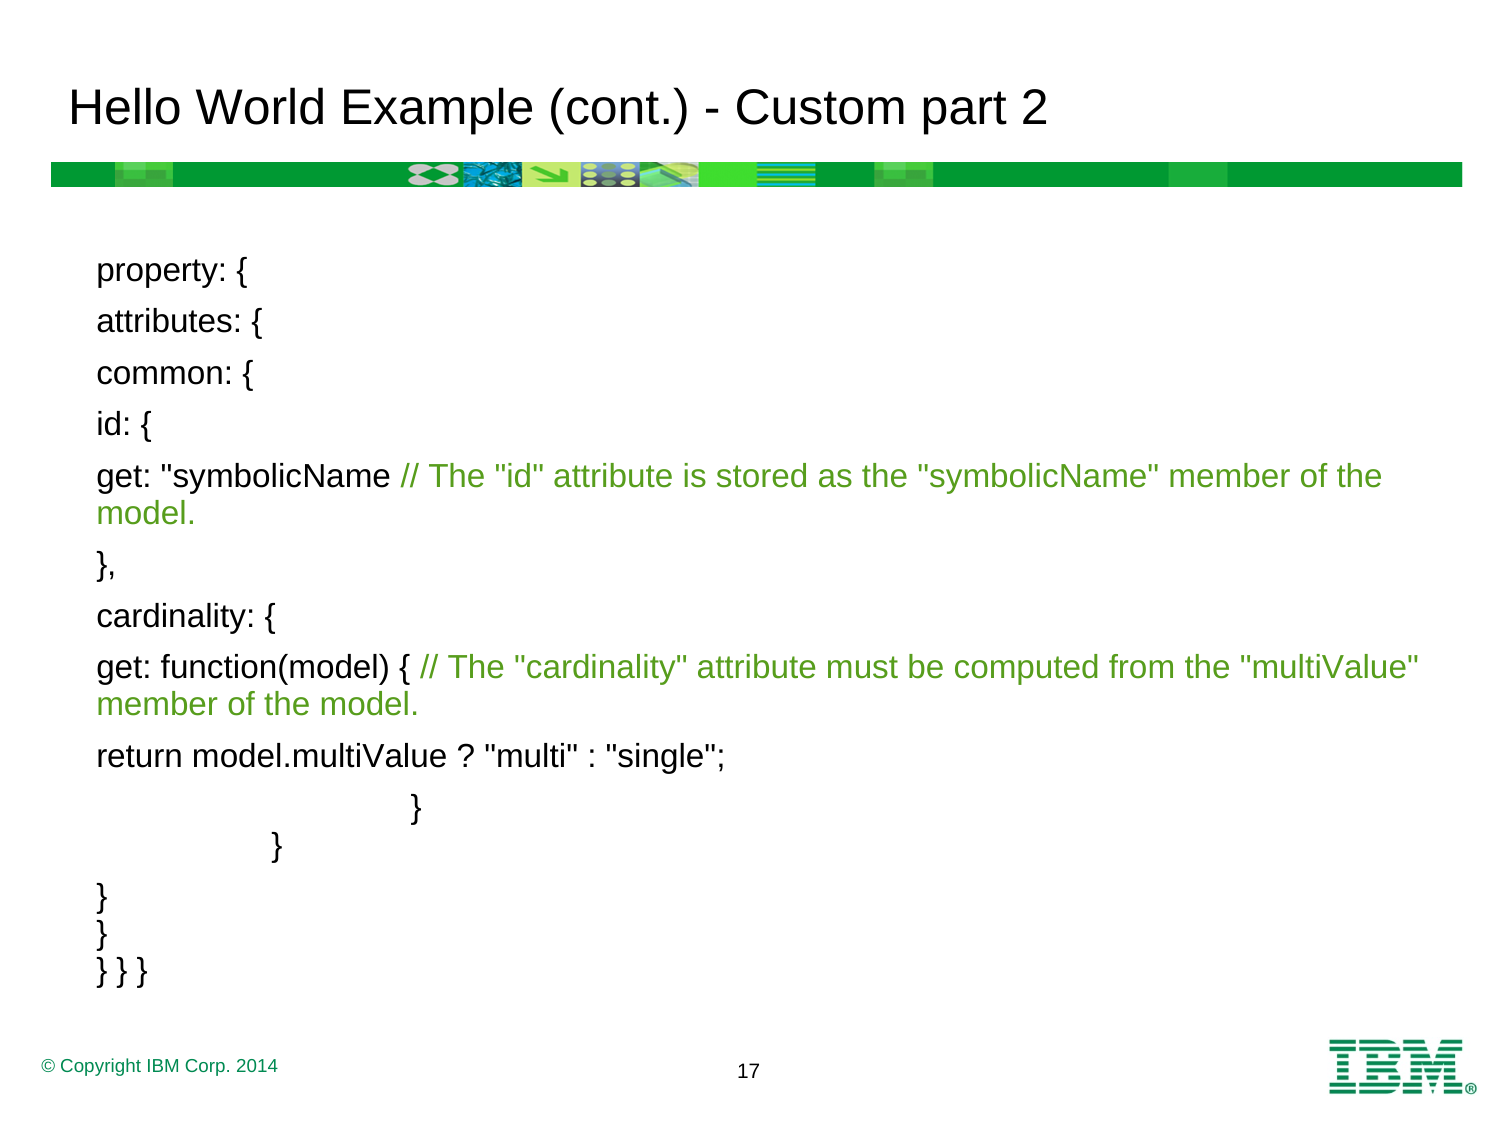

# Hello World Example (cont.) - Custom part 2
property: {
attributes: {
common: {
id: {
get: "symbolicName // The "id" attribute is stored as the "symbolicName" member of the model.
},
cardinality: {
get: function(model) { // The "cardinality" attribute must be computed from the "multiValue" member of the model.
return model.multiValue ? "multi" : "single";
 }
 }
}
}
} } }
17